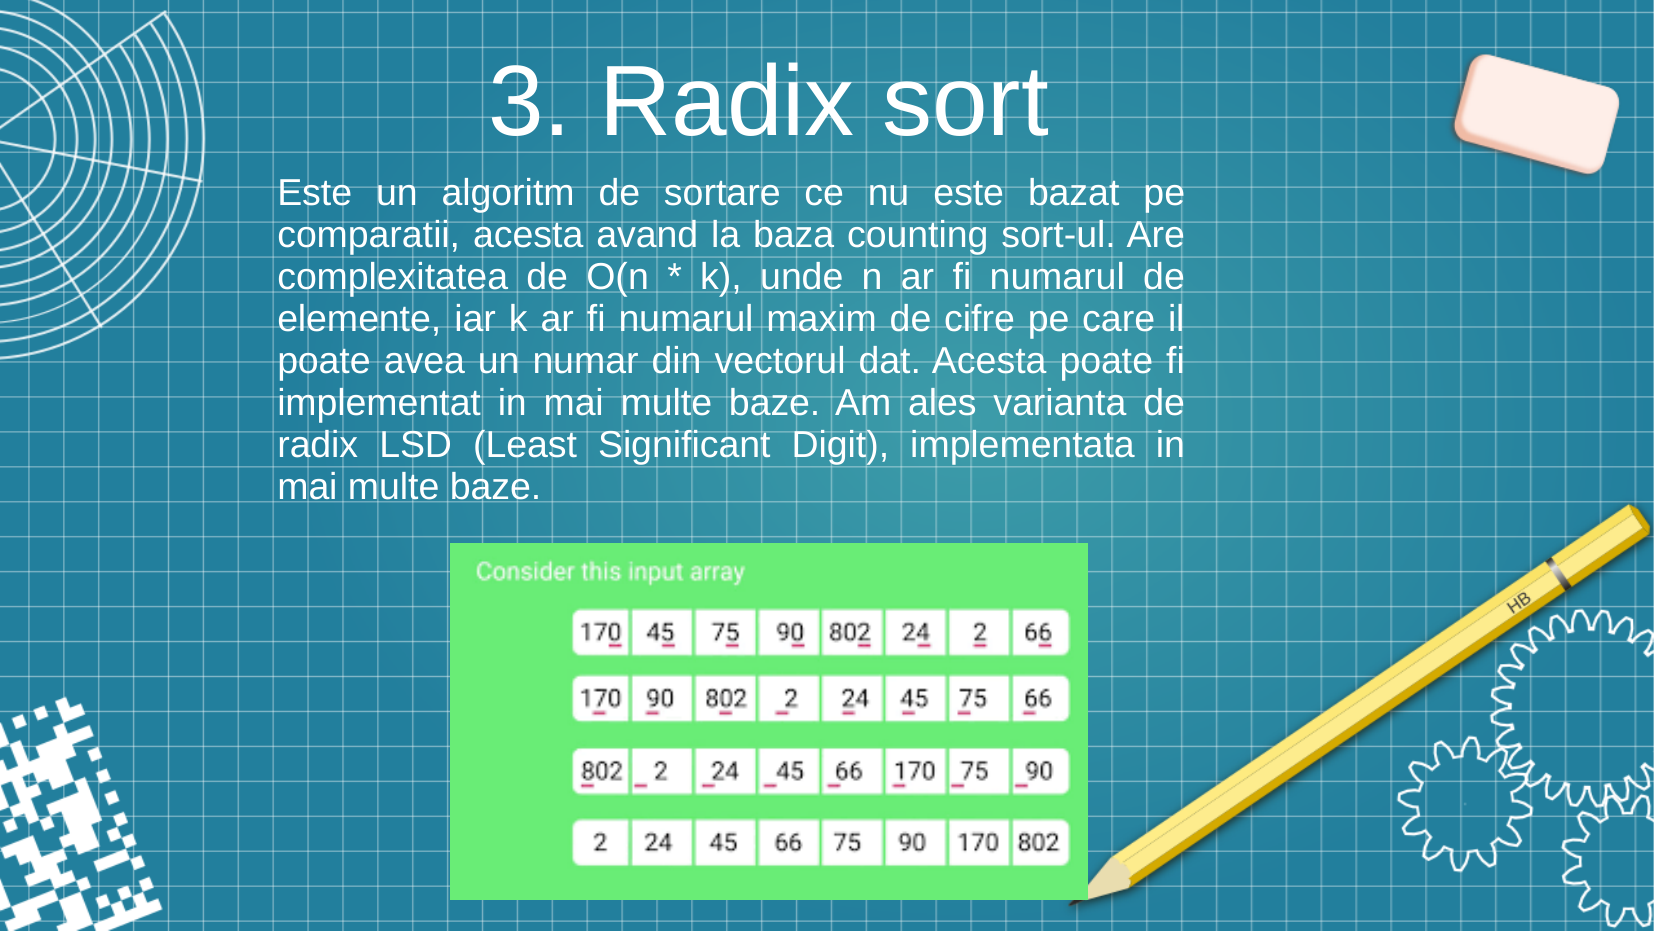

3. Radix sort
Este un algoritm de sortare ce nu este bazat pe comparatii, acesta avand la baza counting sort-ul. Are complexitatea de O(n * k), unde n ar fi numarul de elemente, iar k ar fi numarul maxim de cifre pe care il poate avea un numar din vectorul dat. Acesta poate fi implementat in mai multe baze. Am ales varianta de radix LSD (Least Significant Digit), implementata in mai multe baze.